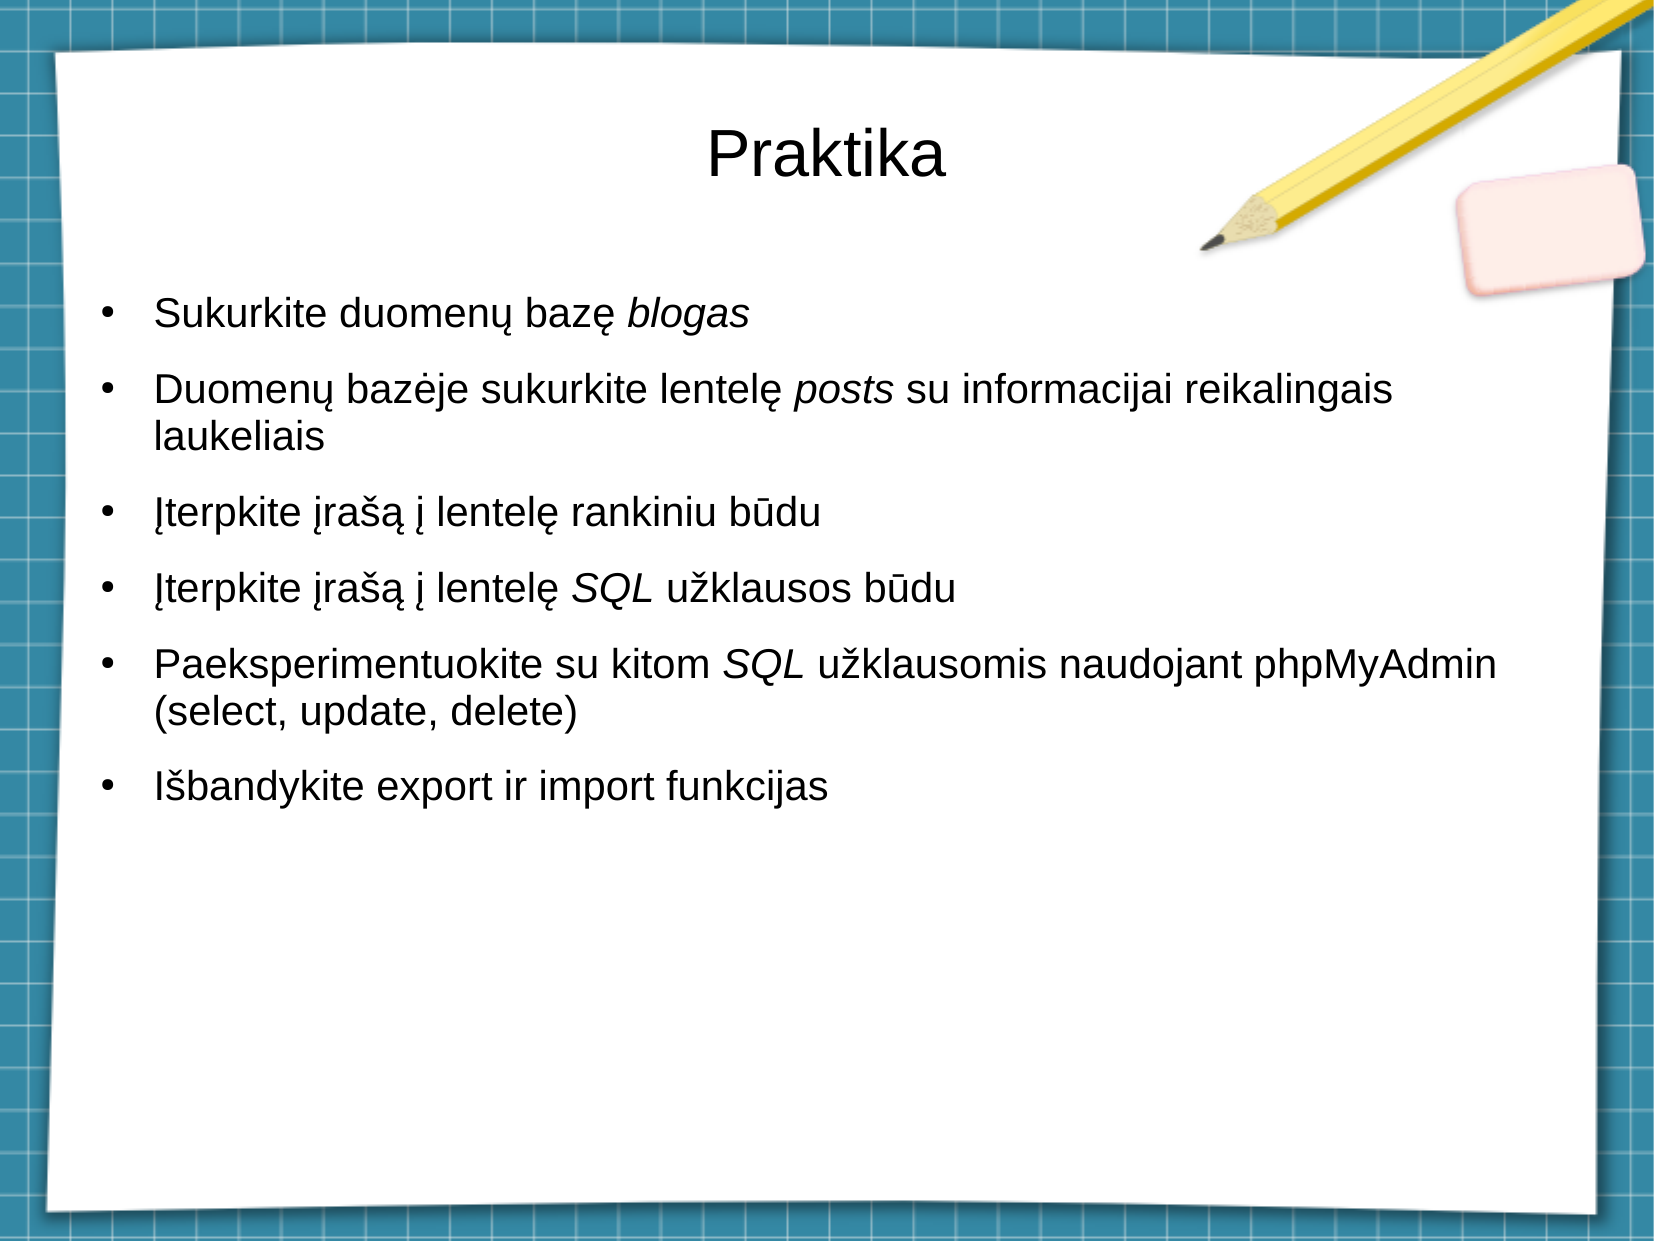

# Praktika
Sukurkite duomenų bazę blogas
Duomenų bazėje sukurkite lentelę posts su informacijai reikalingais laukeliais
Įterpkite įrašą į lentelę rankiniu būdu
Įterpkite įrašą į lentelę SQL užklausos būdu
Paeksperimentuokite su kitom SQL užklausomis naudojant phpMyAdmin (select, update, delete)
Išbandykite export ir import funkcijas